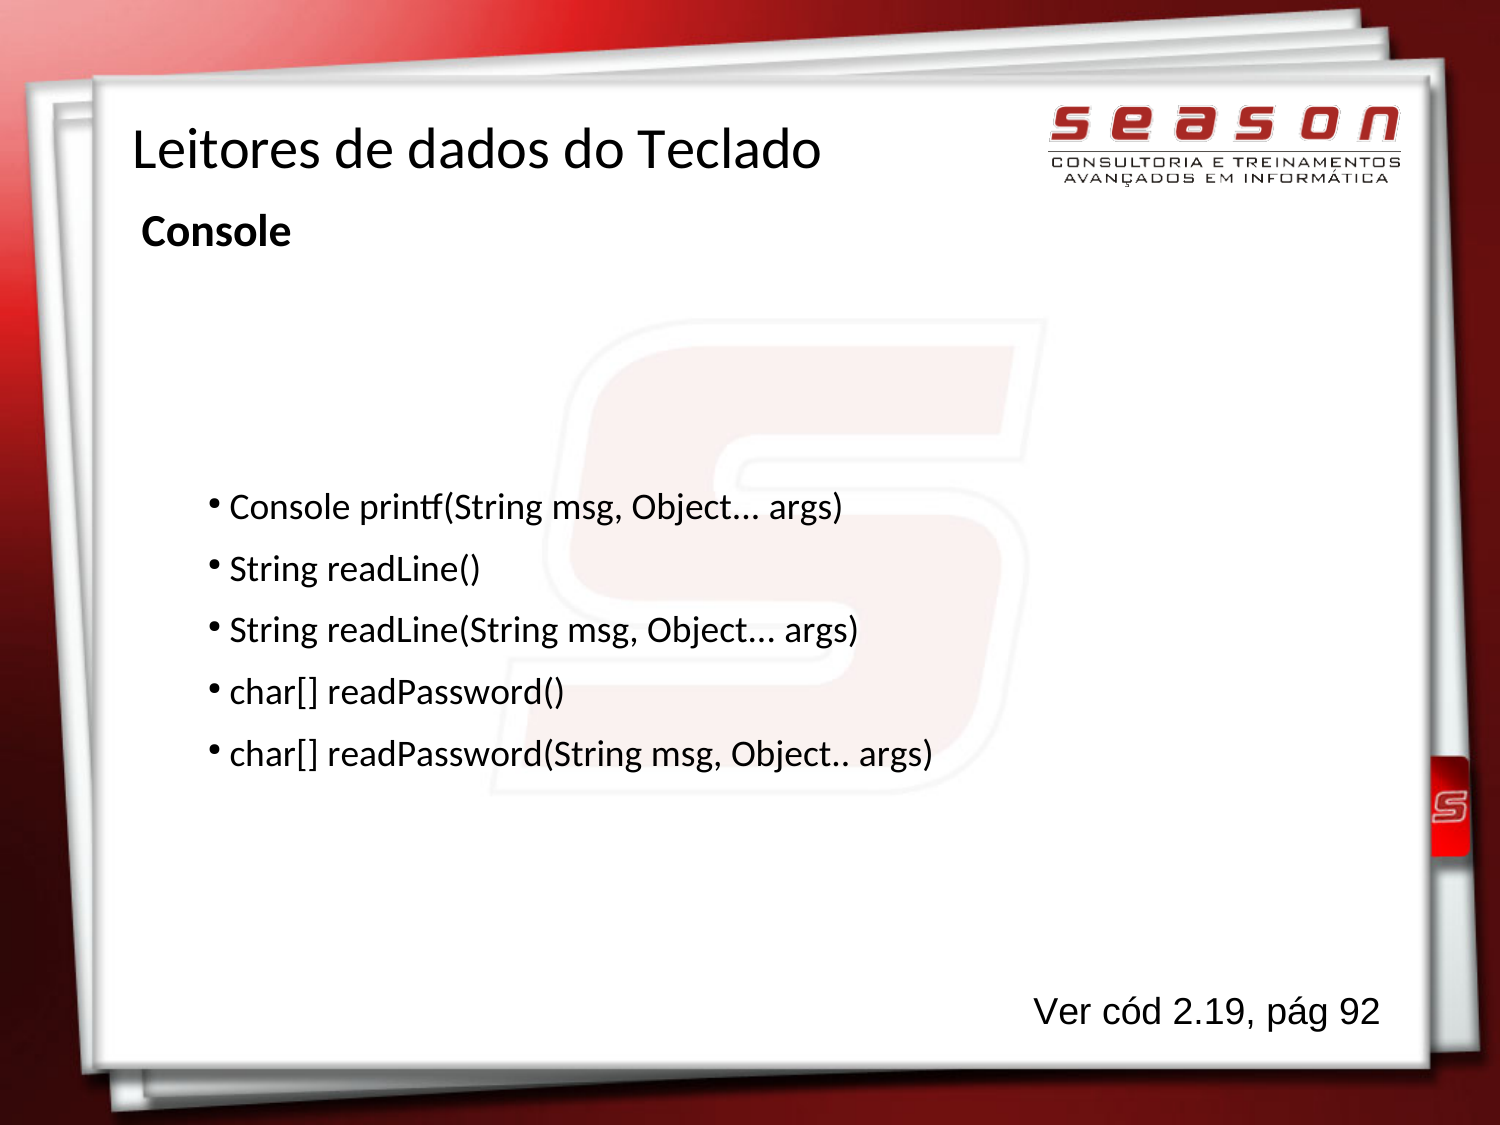

# Leitores de dados do Teclado
Console
 Console printf(String msg, Object... args)
 String readLine()
 String readLine(String msg, Object... args)
 char[] readPassword()
 char[] readPassword(String msg, Object.. args)
Ver cód 2.19, pág 92